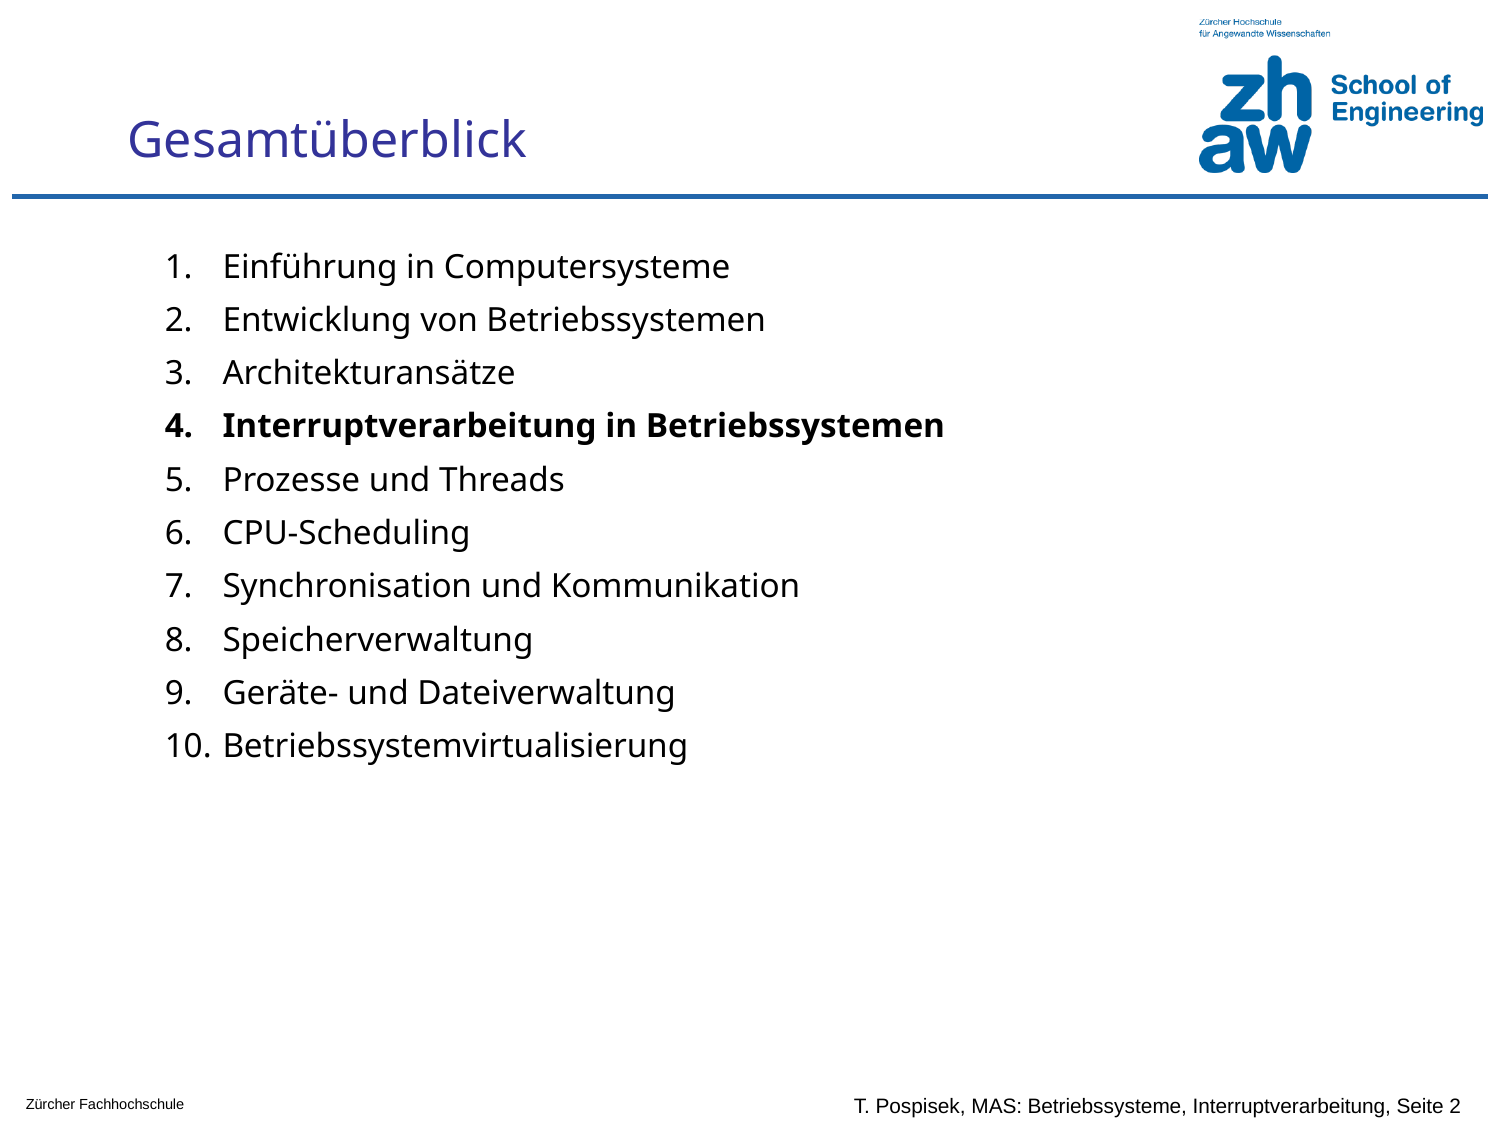

# Gesamtüberblick
Einführung in Computersysteme
Entwicklung von Betriebssystemen
Architekturansätze
Interruptverarbeitung in Betriebssystemen
Prozesse und Threads
CPU-Scheduling
Synchronisation und Kommunikation
Speicherverwaltung
Geräte- und Dateiverwaltung
Betriebssystemvirtualisierung